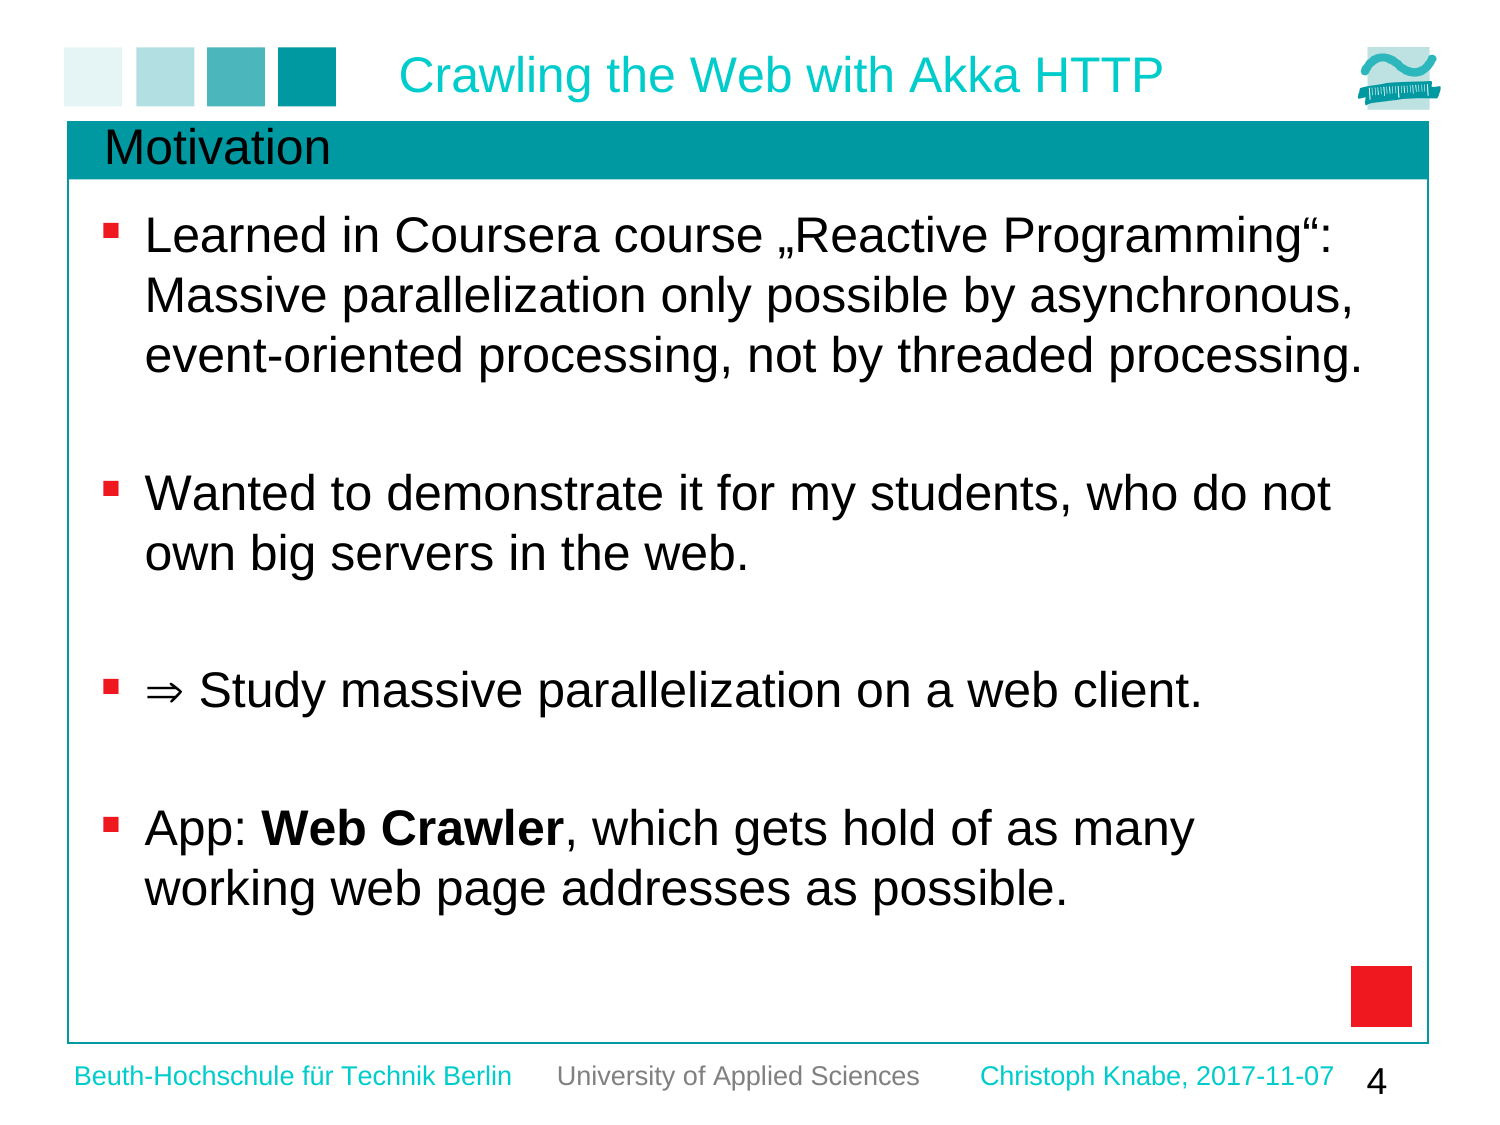

Motivation
Learned in Coursera course „Reactive Programming“:
Massive parallelization only possible by asynchronous, event-oriented processing, not by threaded processing.
Wanted to demonstrate it for my students, who do not own big servers in the web.
Þ Study massive parallelization on a web client.
App: Web Crawler, which gets hold of as many working web page addresses as possible.
4